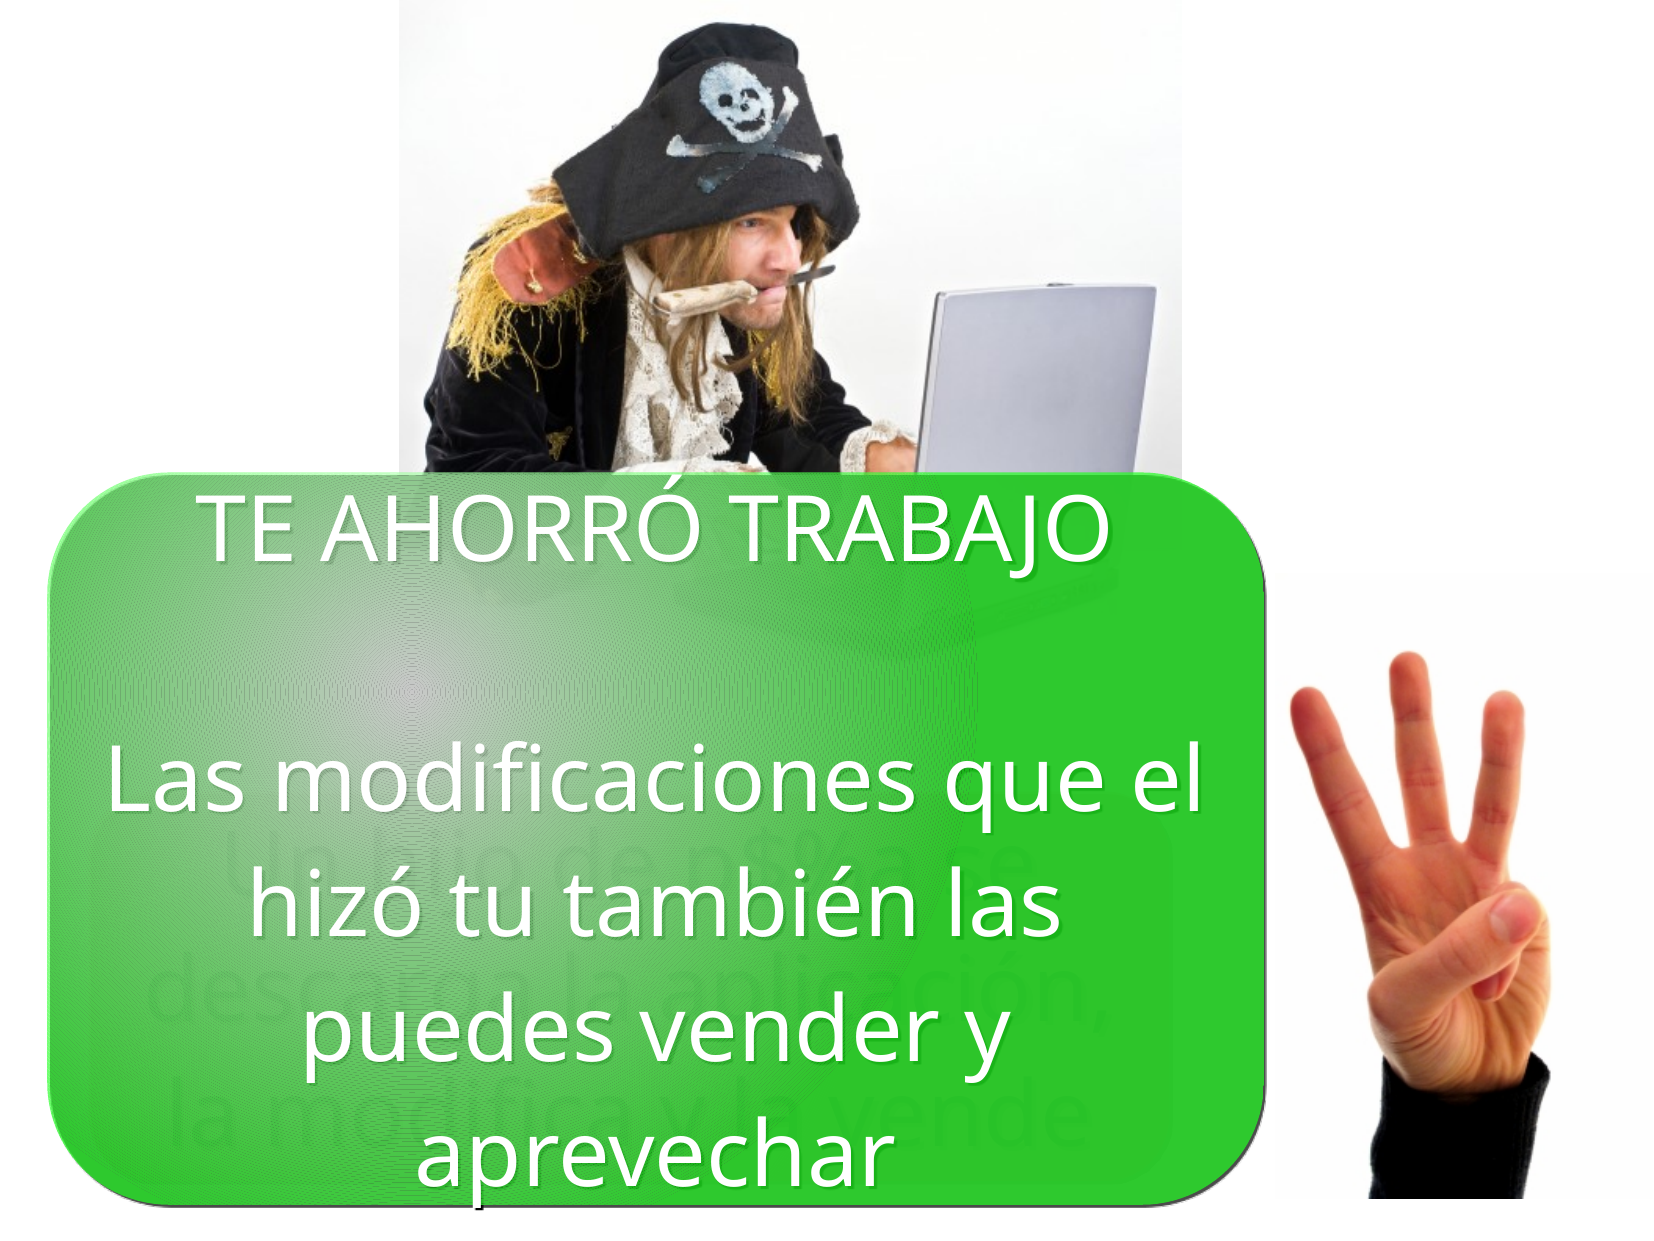

TE AHORRÓ TRABAJO
Las modificaciones que el hizó tu también las puedes vender y aprevechar
Un hijo de p$%a se descarga la aplicación, la modifica y la vende